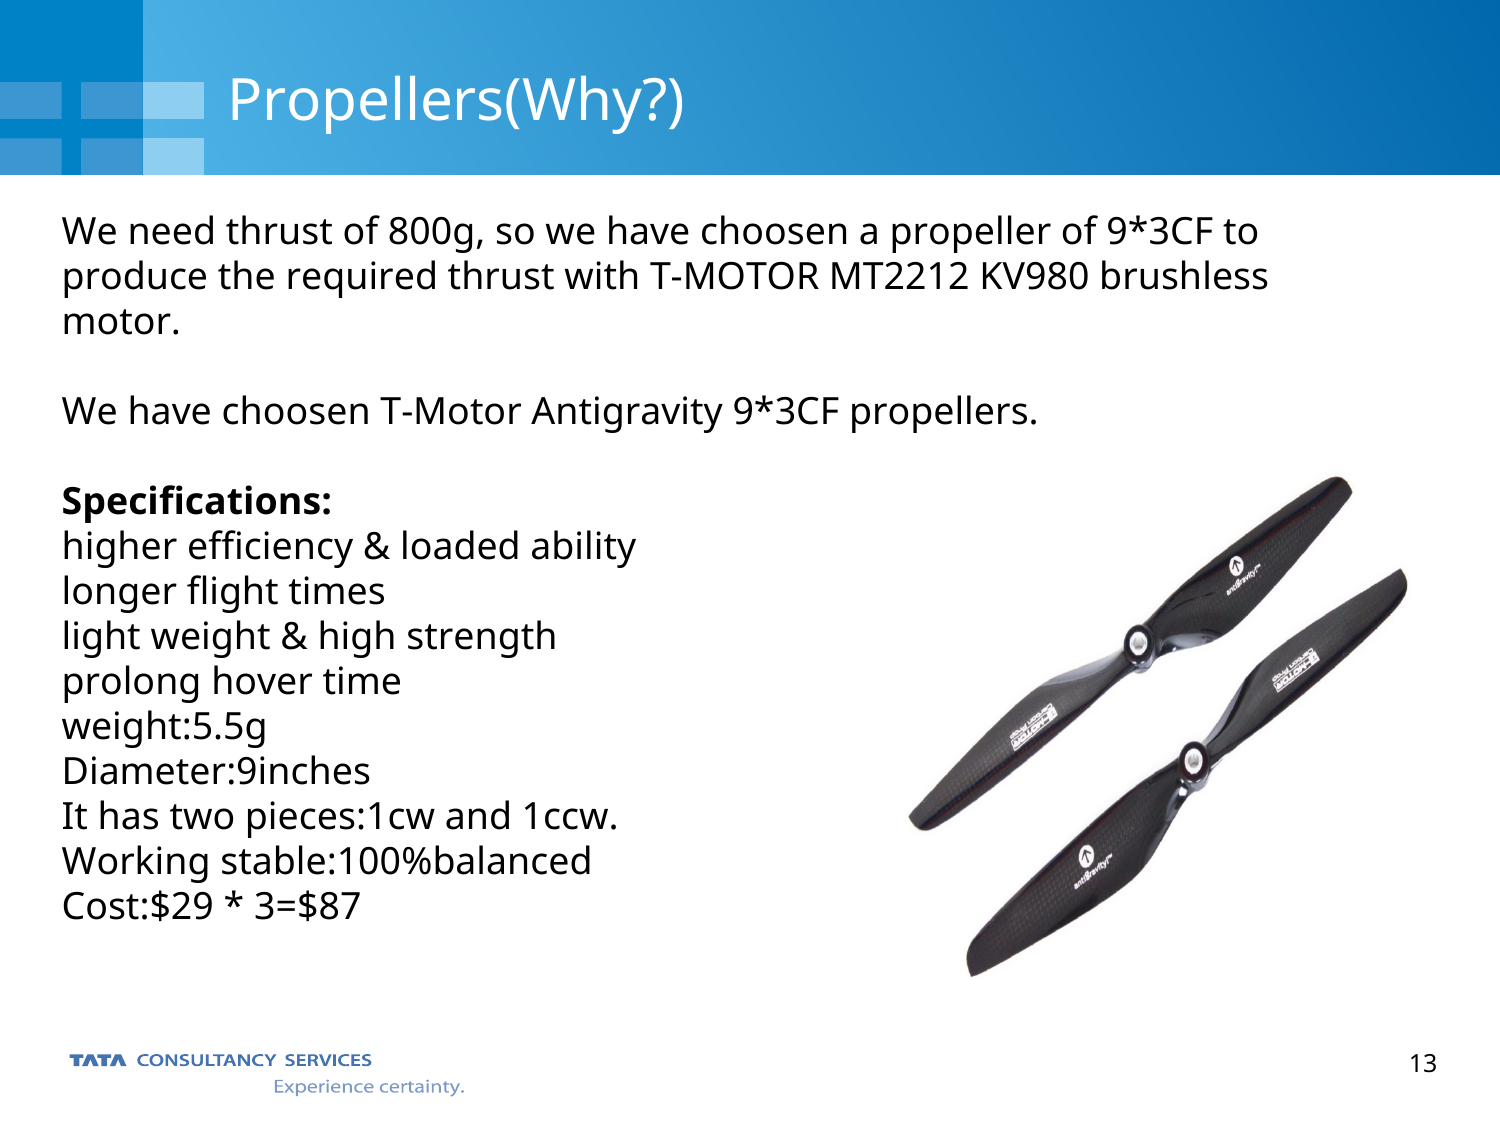

Propellers(Why?)
We need thrust of 800g, so we have choosen a propeller of 9*3CF to produce the required thrust with T-MOTOR MT2212 KV980 brushless motor.
We have choosen T-Motor Antigravity 9*3CF propellers.
Specifications:
higher efficiency & loaded ability
longer flight times
light weight & high strength
prolong hover time
weight:5.5g
Diameter:9inches
It has two pieces:1cw and 1ccw.
Working stable:100%balanced
Cost:$29 * 3=$87